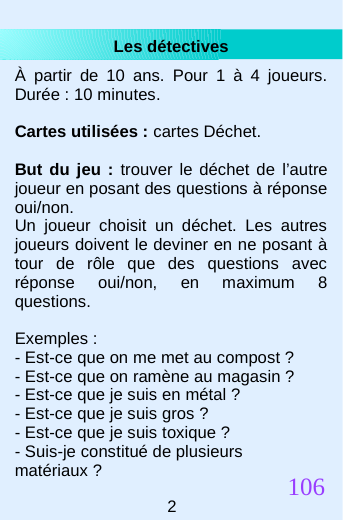

Les détectives
À partir de 10 ans. Pour 1 à 4 joueurs. Durée : 10 minutes.
Cartes utilisées : cartes Déchet.
But du jeu : trouver le déchet de l’autre joueur en posant des questions à réponse oui/non.
Un joueur choisit un déchet. Les autres joueurs doivent le deviner en ne posant à tour de rôle que des questions avec réponse oui/non, en maximum 8 questions.
Exemples :
- Est-ce que on me met au compost ?
- Est-ce que on ramène au magasin ?
- Est-ce que je suis en métal ?
- Est-ce que je suis gros ?
- Est-ce que je suis toxique ?
- Suis-je constitué de plusieurs matériaux ?
106
2